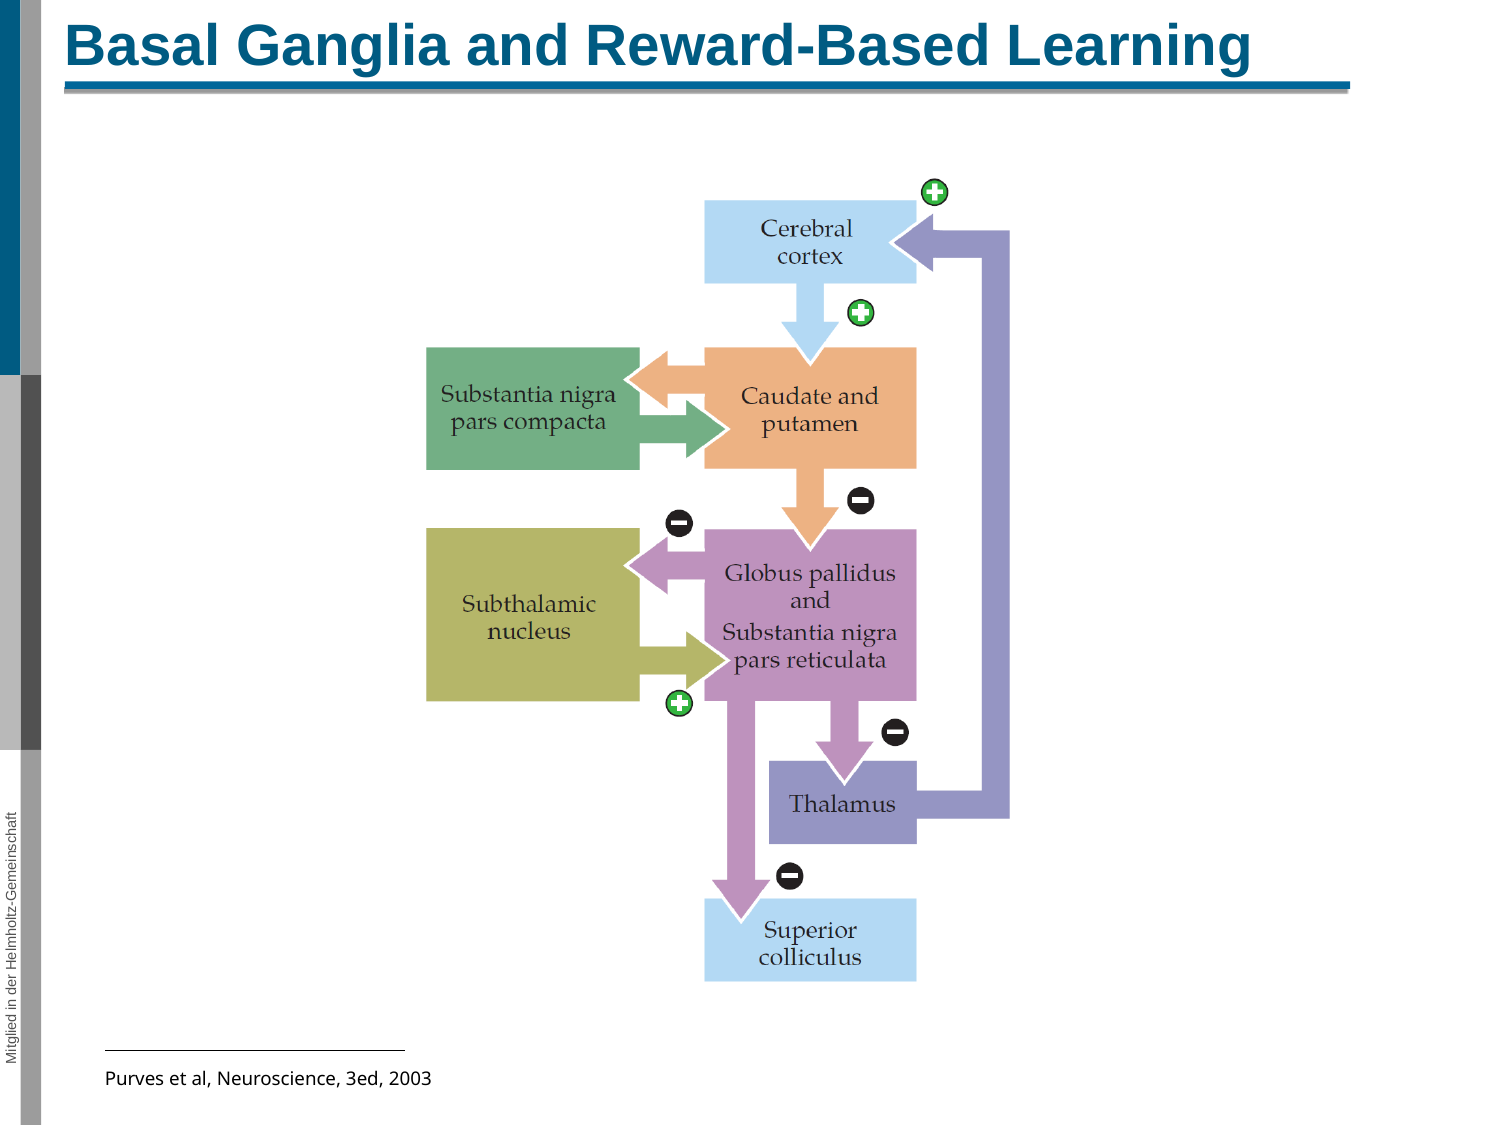

Basal Ganglia and Reward-Based Learning
−
−
Purves et al, Neuroscience, 3ed, 2003